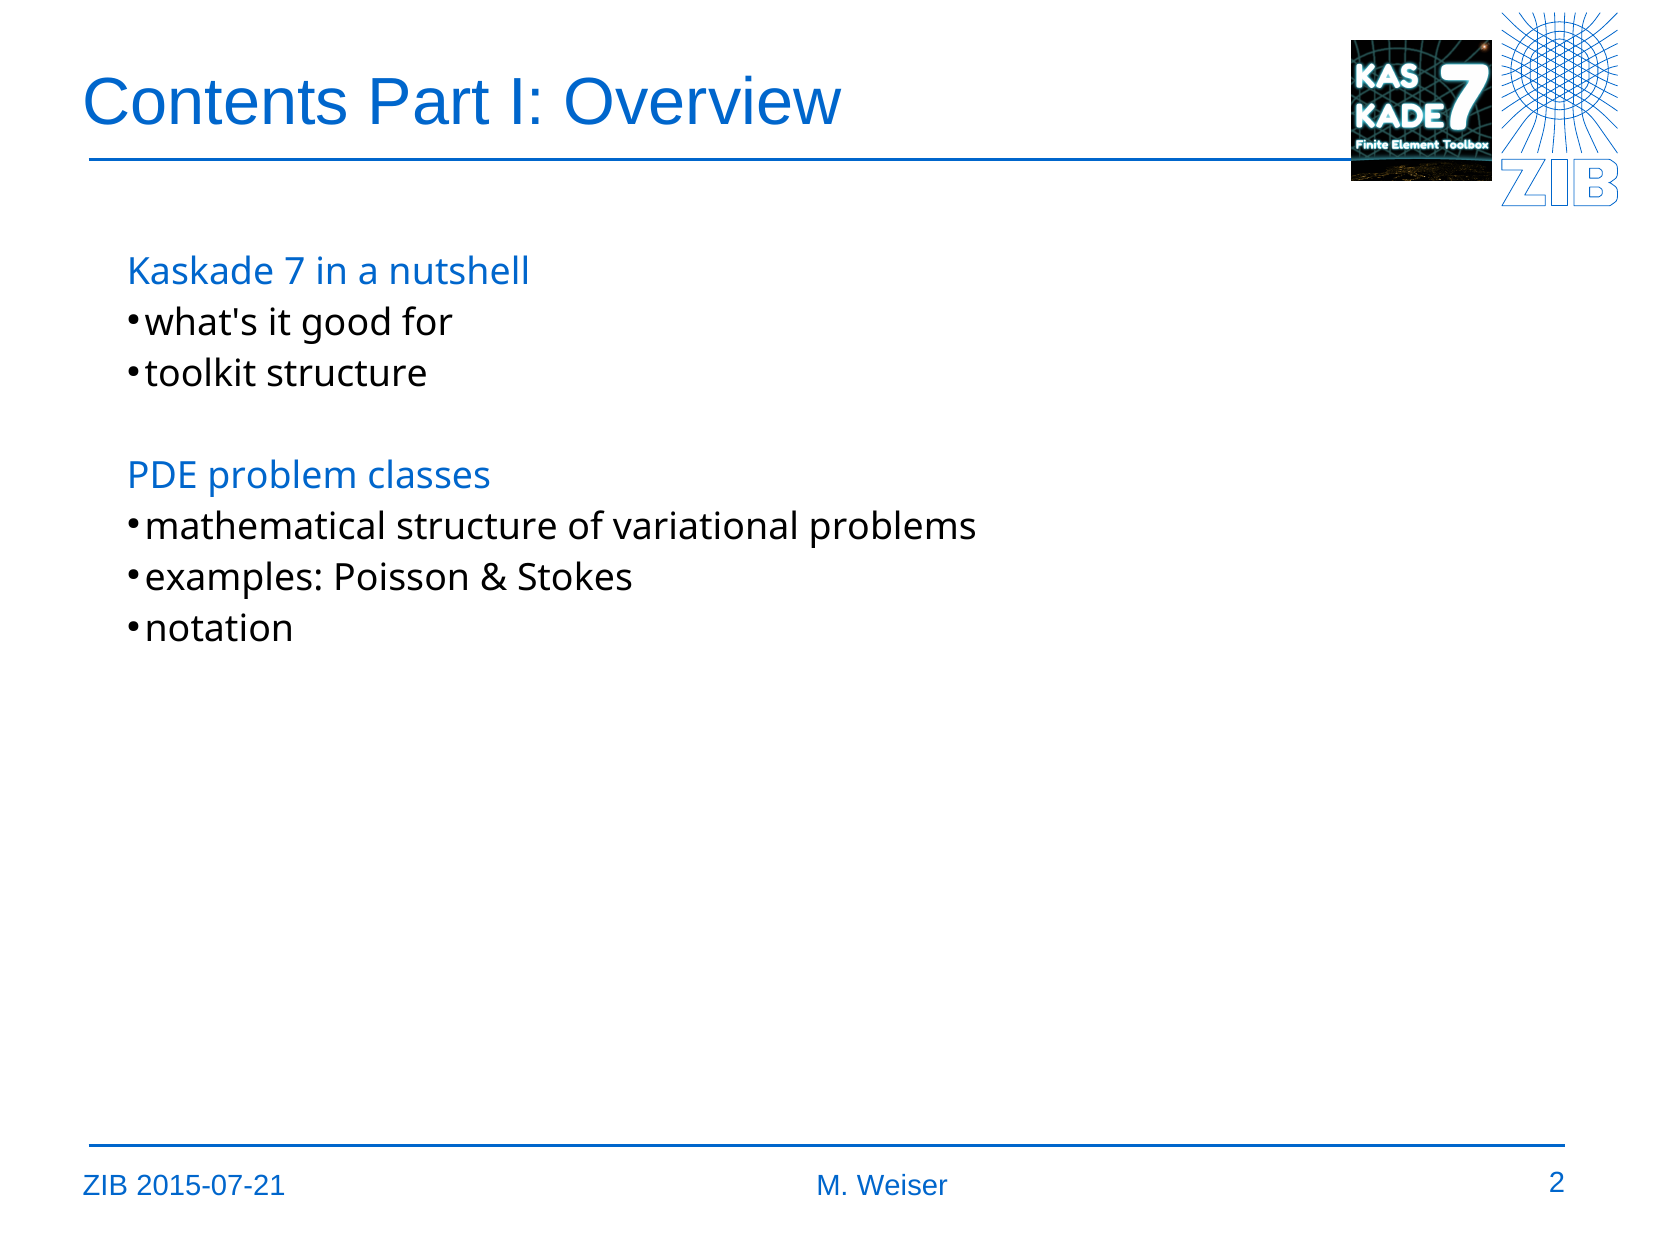

# Contents Part I: Overview
Kaskade 7 in a nutshell
what's it good for
toolkit structure
PDE problem classes
mathematical structure of variational problems
examples: Poisson & Stokes
notation
2
ZIB 2015-07-21
M. Weiser